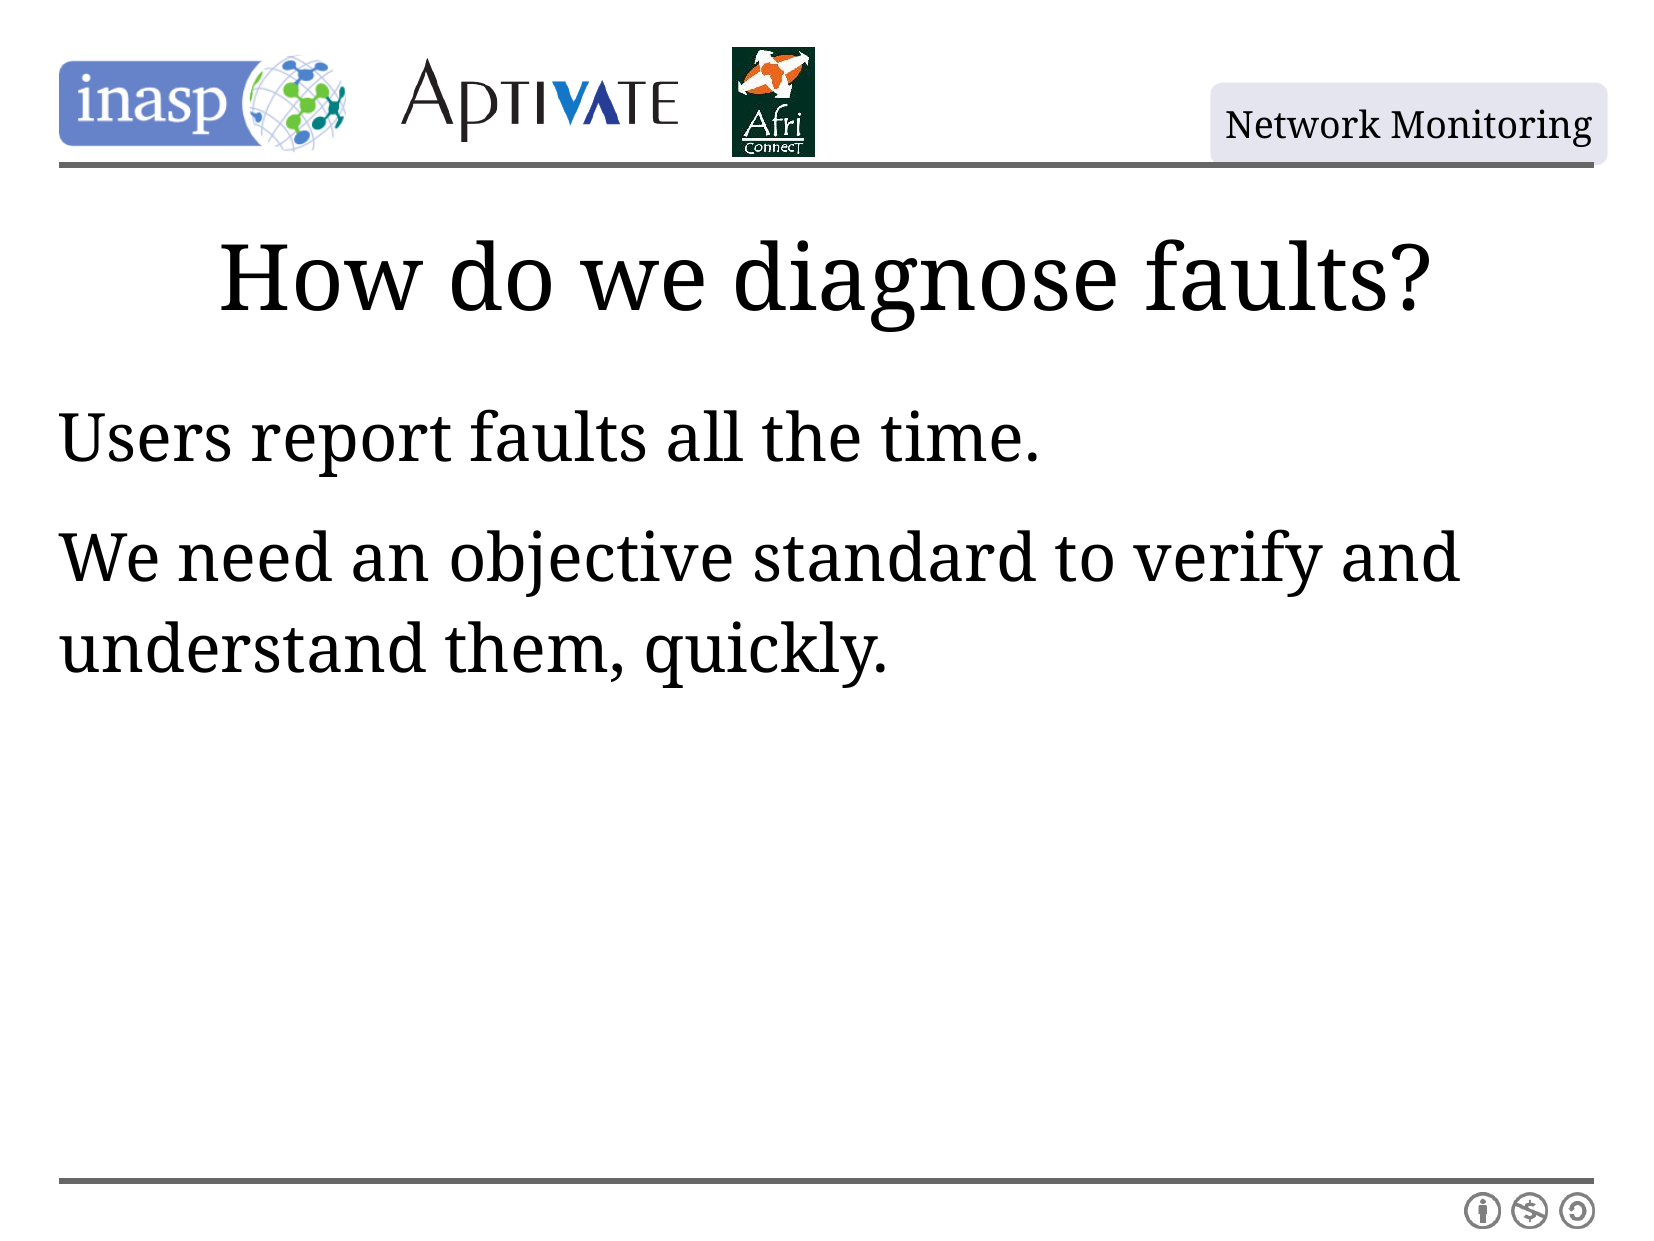

# How do we diagnose faults?
Users report faults all the time.
We need an objective standard to verify and understand them, quickly.